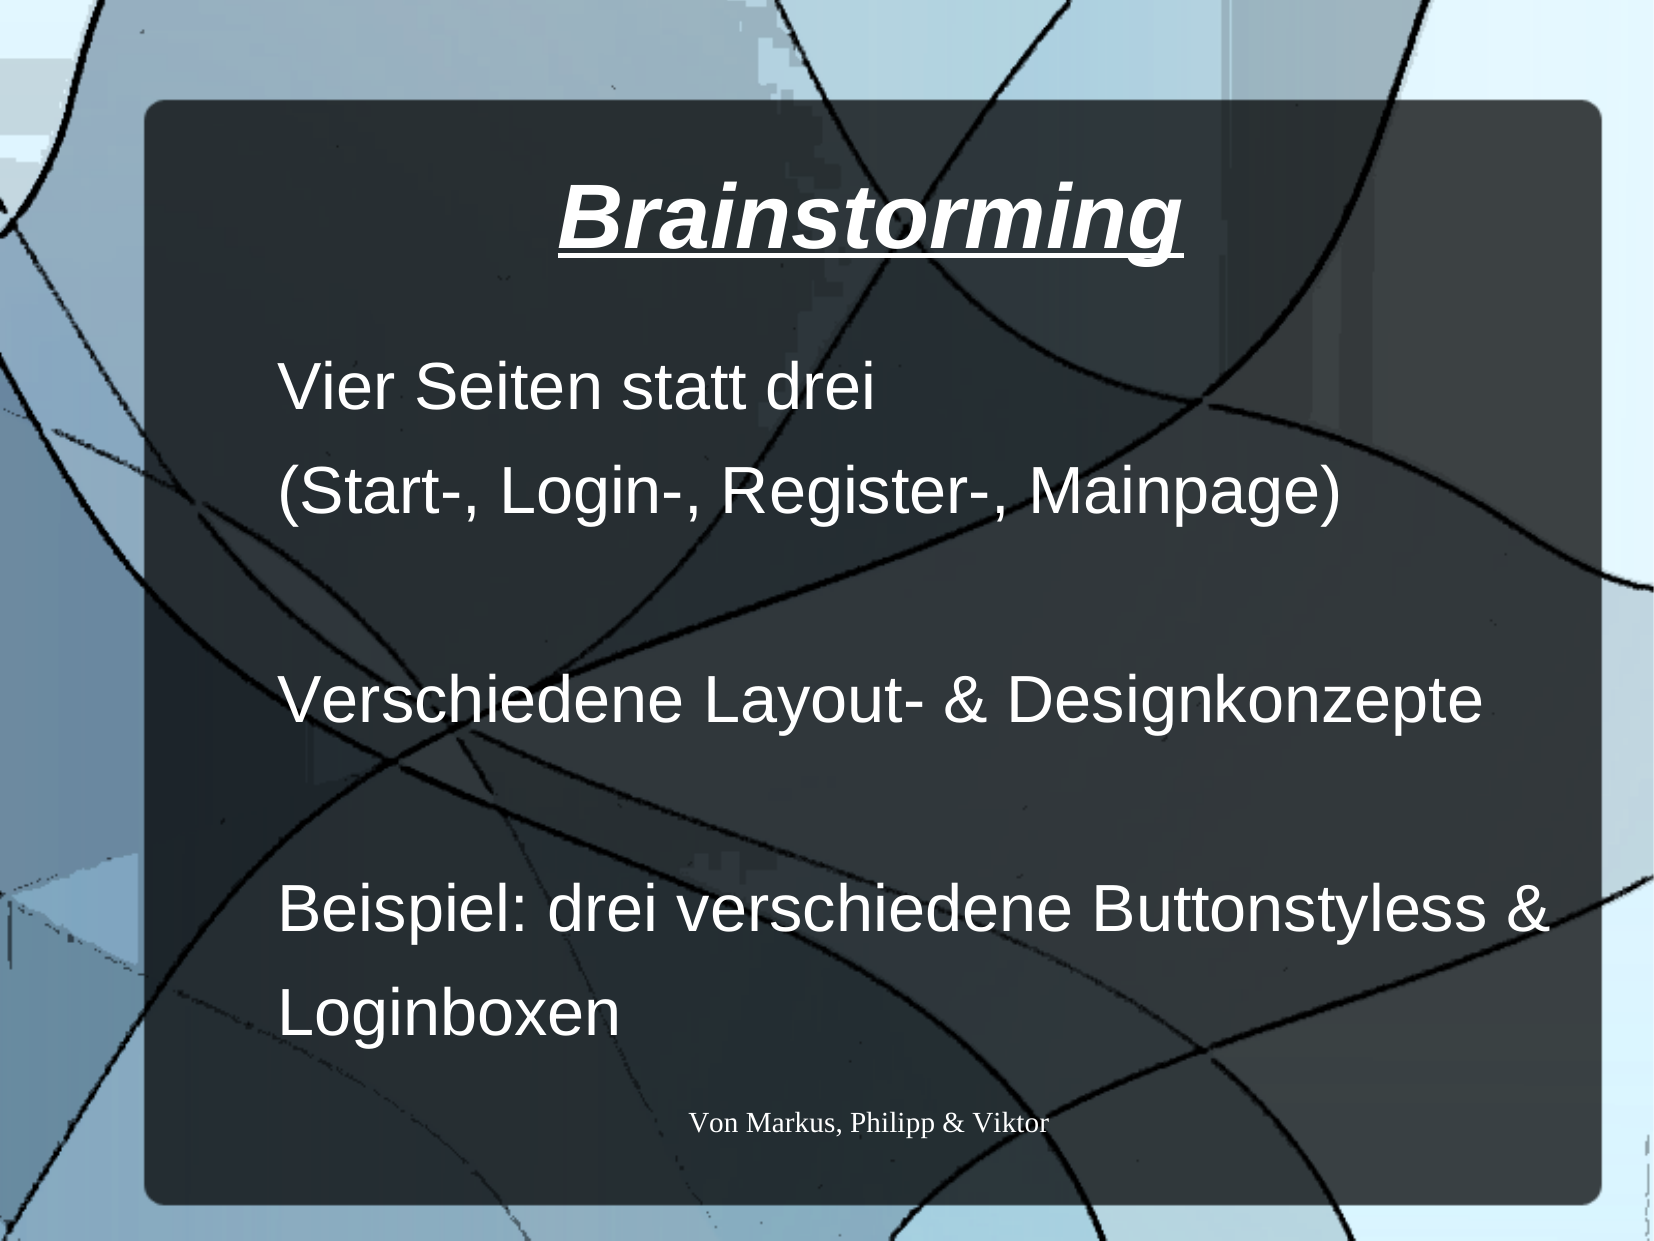

# Brainstorming
Vier Seiten statt drei
(Start-, Login-, Register-, Mainpage)
Verschiedene Layout- & Designkonzepte
Beispiel: drei verschiedene Buttonstyless &
Loginboxen
Von Markus, Philipp & Viktor